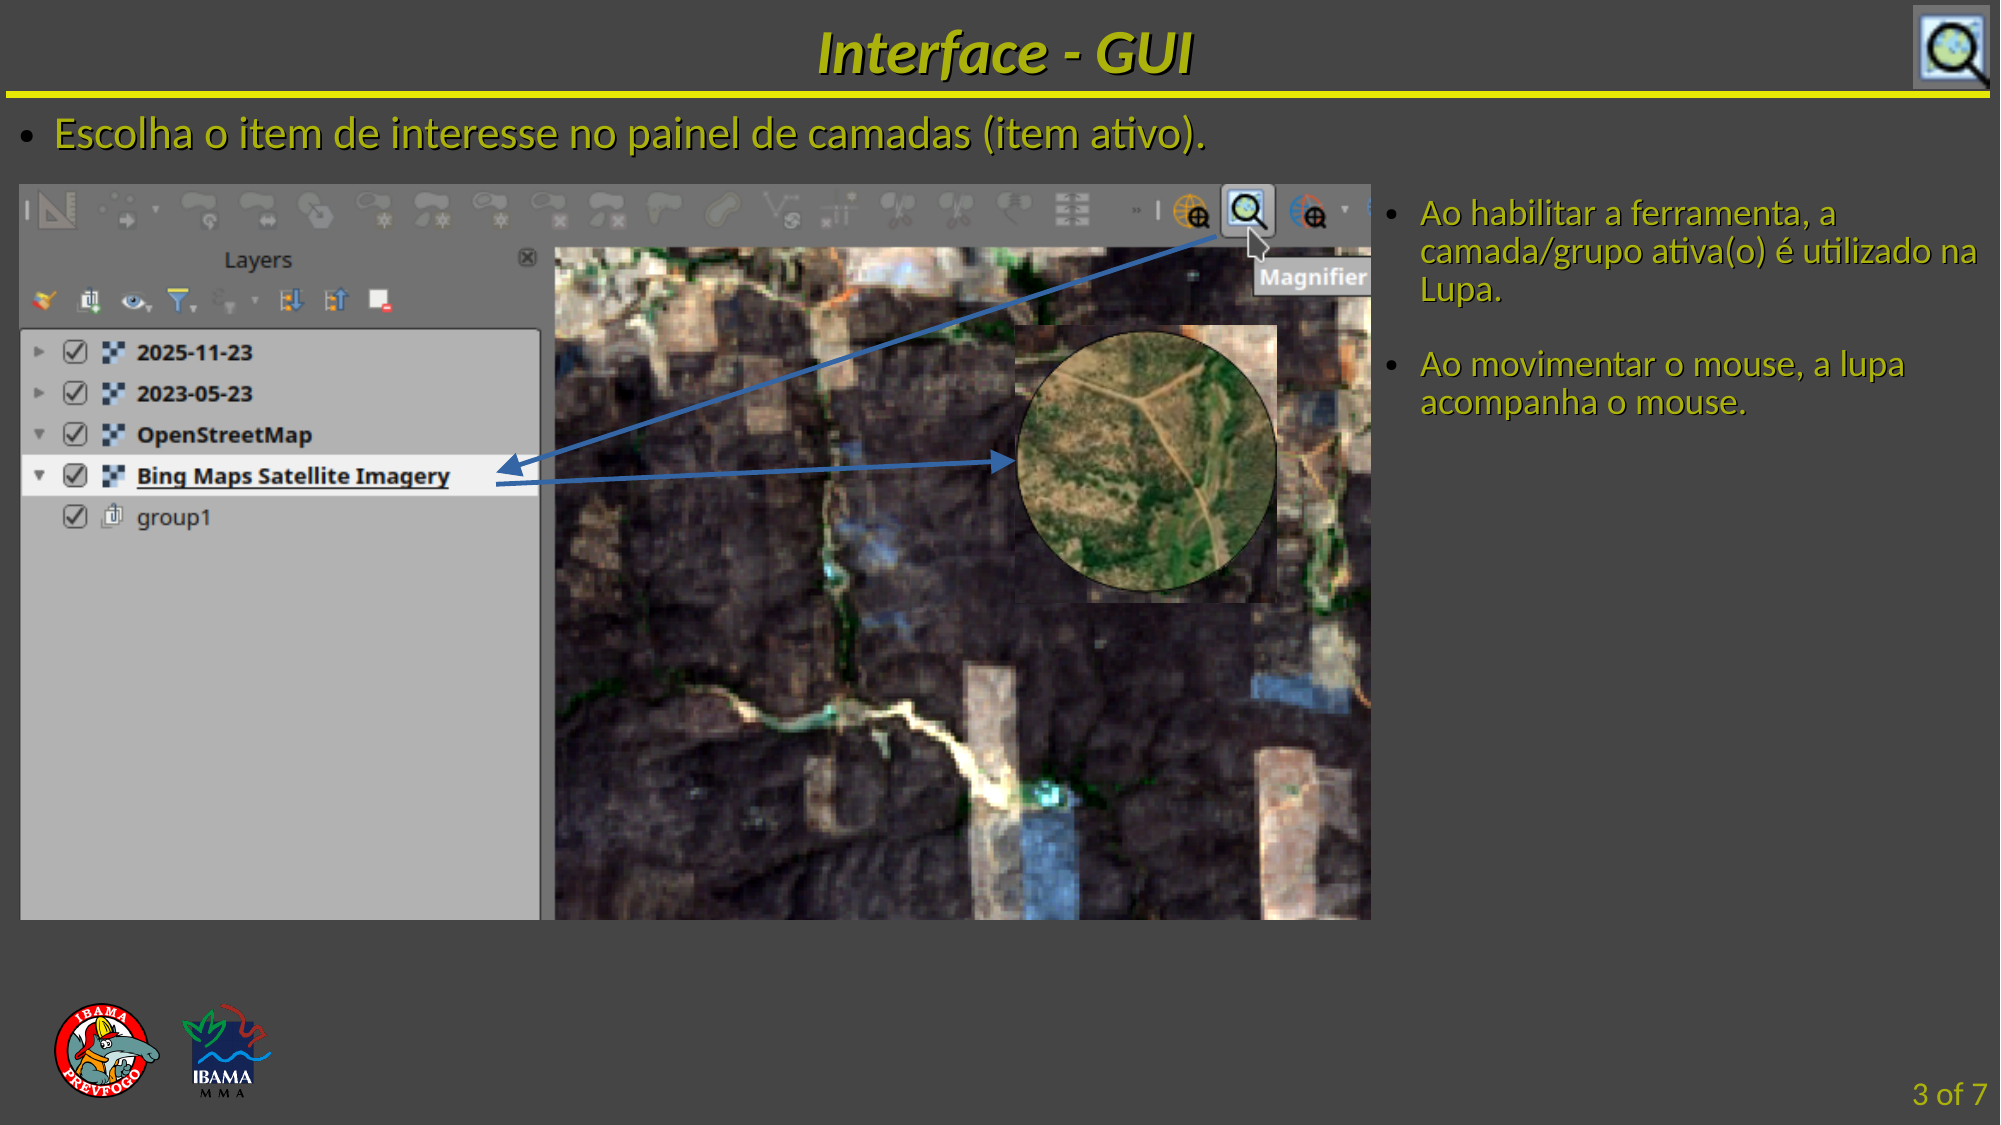

# Interface - GUI
Escolha o item de interesse no painel de camadas (item ativo).
Ao habilitar a ferramenta, a camada/grupo ativa(o) é utilizado na Lupa.
Ao movimentar o mouse, a lupa acompanha o mouse.
 of 7